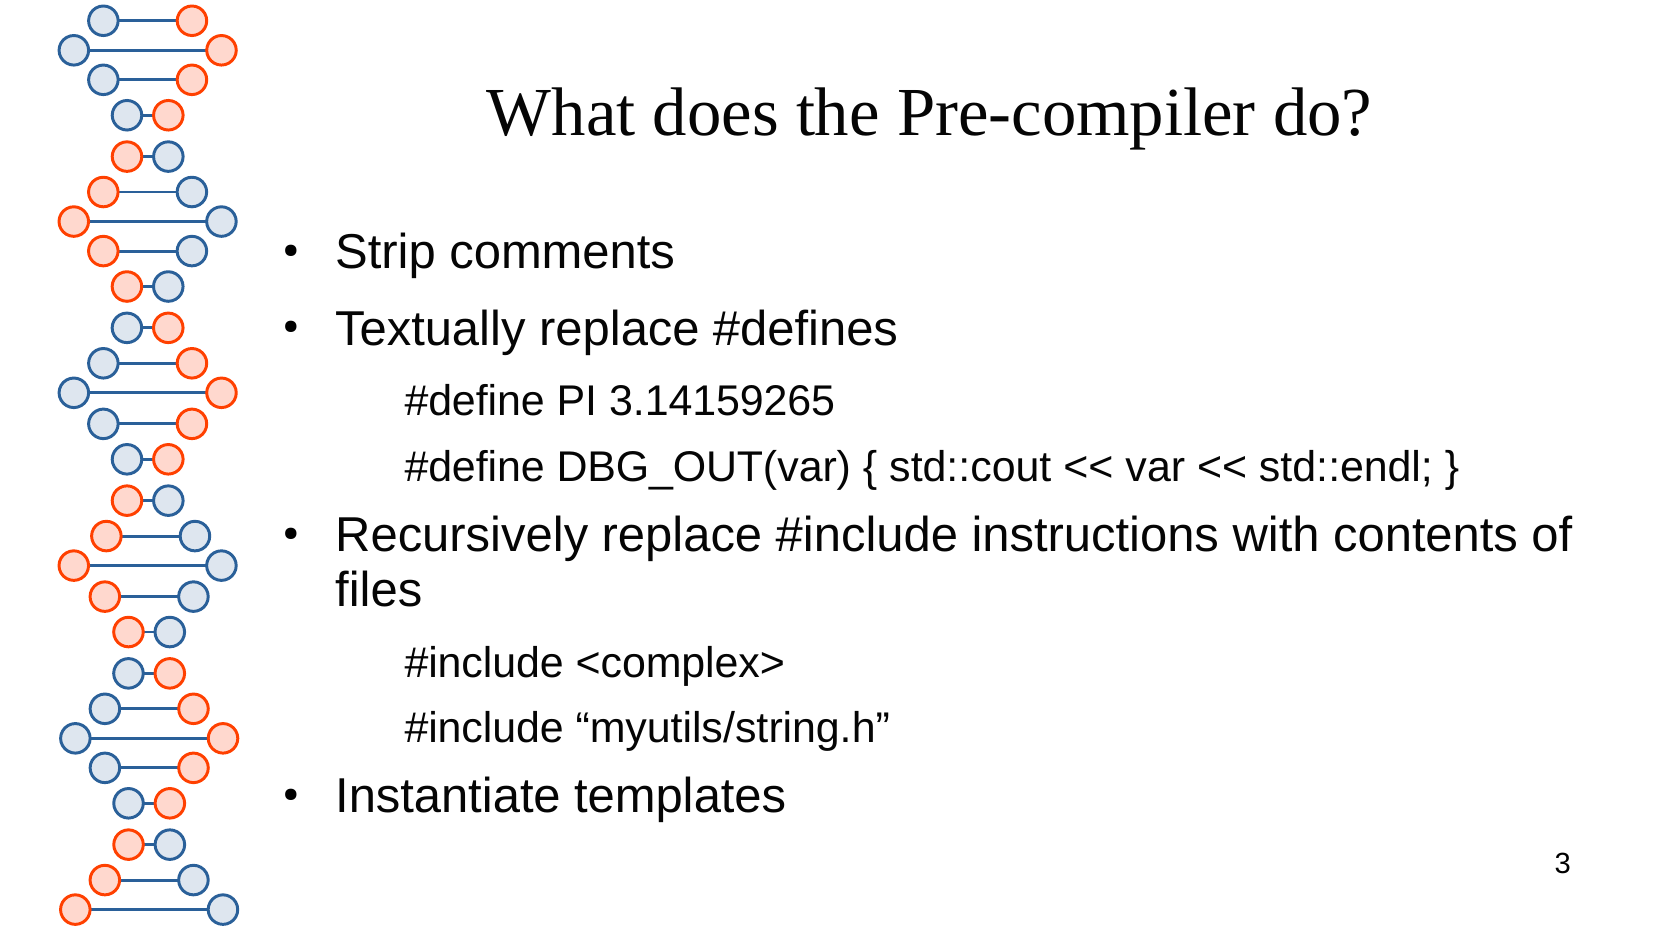

# What does the Pre-compiler do?
Strip comments
Textually replace #defines
#define PI 3.14159265
#define DBG_OUT(var) { std::cout << var << std::endl; }
Recursively replace #include instructions with contents of files
#include <complex>
#include “myutils/string.h”
Instantiate templates
3